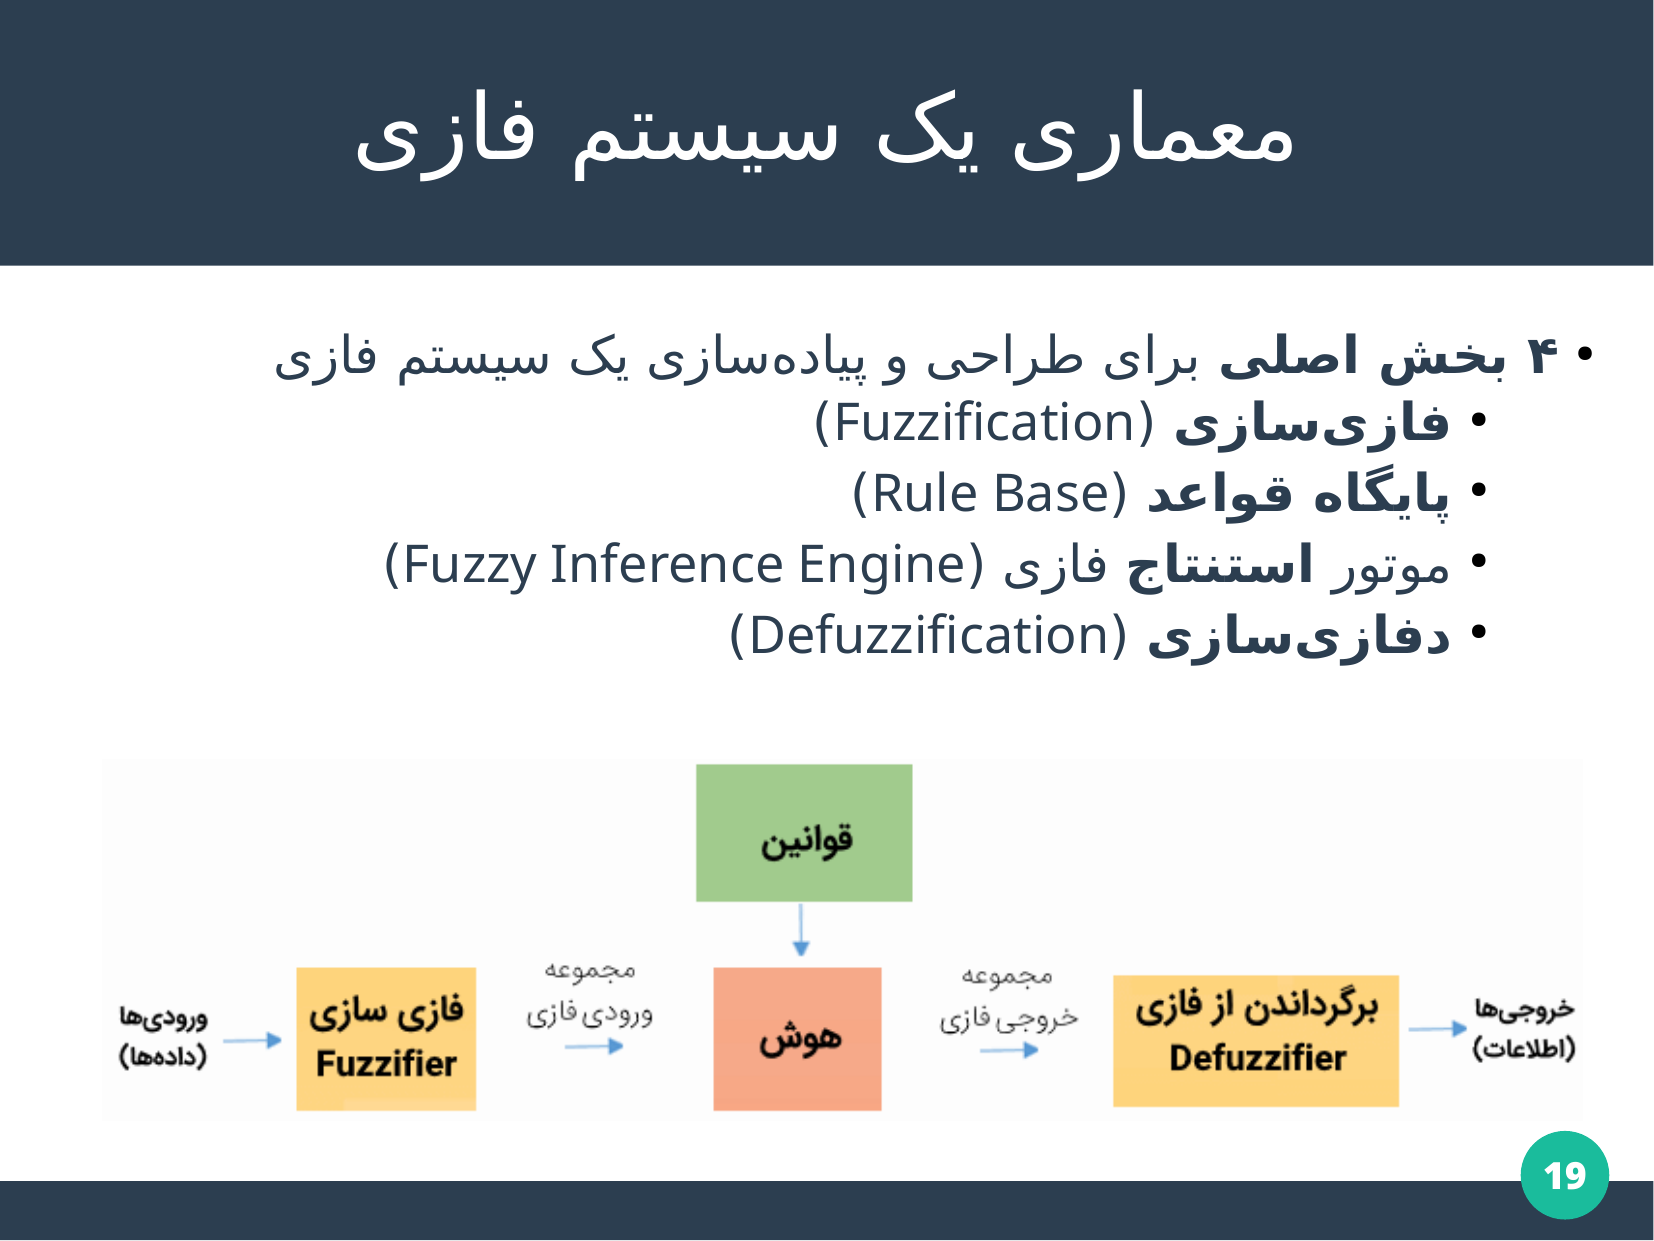

# معماری یک سیستم فازی
۴ بخش اصلی برای طراحی و پیاده‌سازی یک سیستم فازی
فازی‌سازی (Fuzzification)
پایگاه قواعد (Rule Base)
موتور استنتاج فازی (Fuzzy Inference Engine)
دفازی‌سازی (Defuzzification)
19